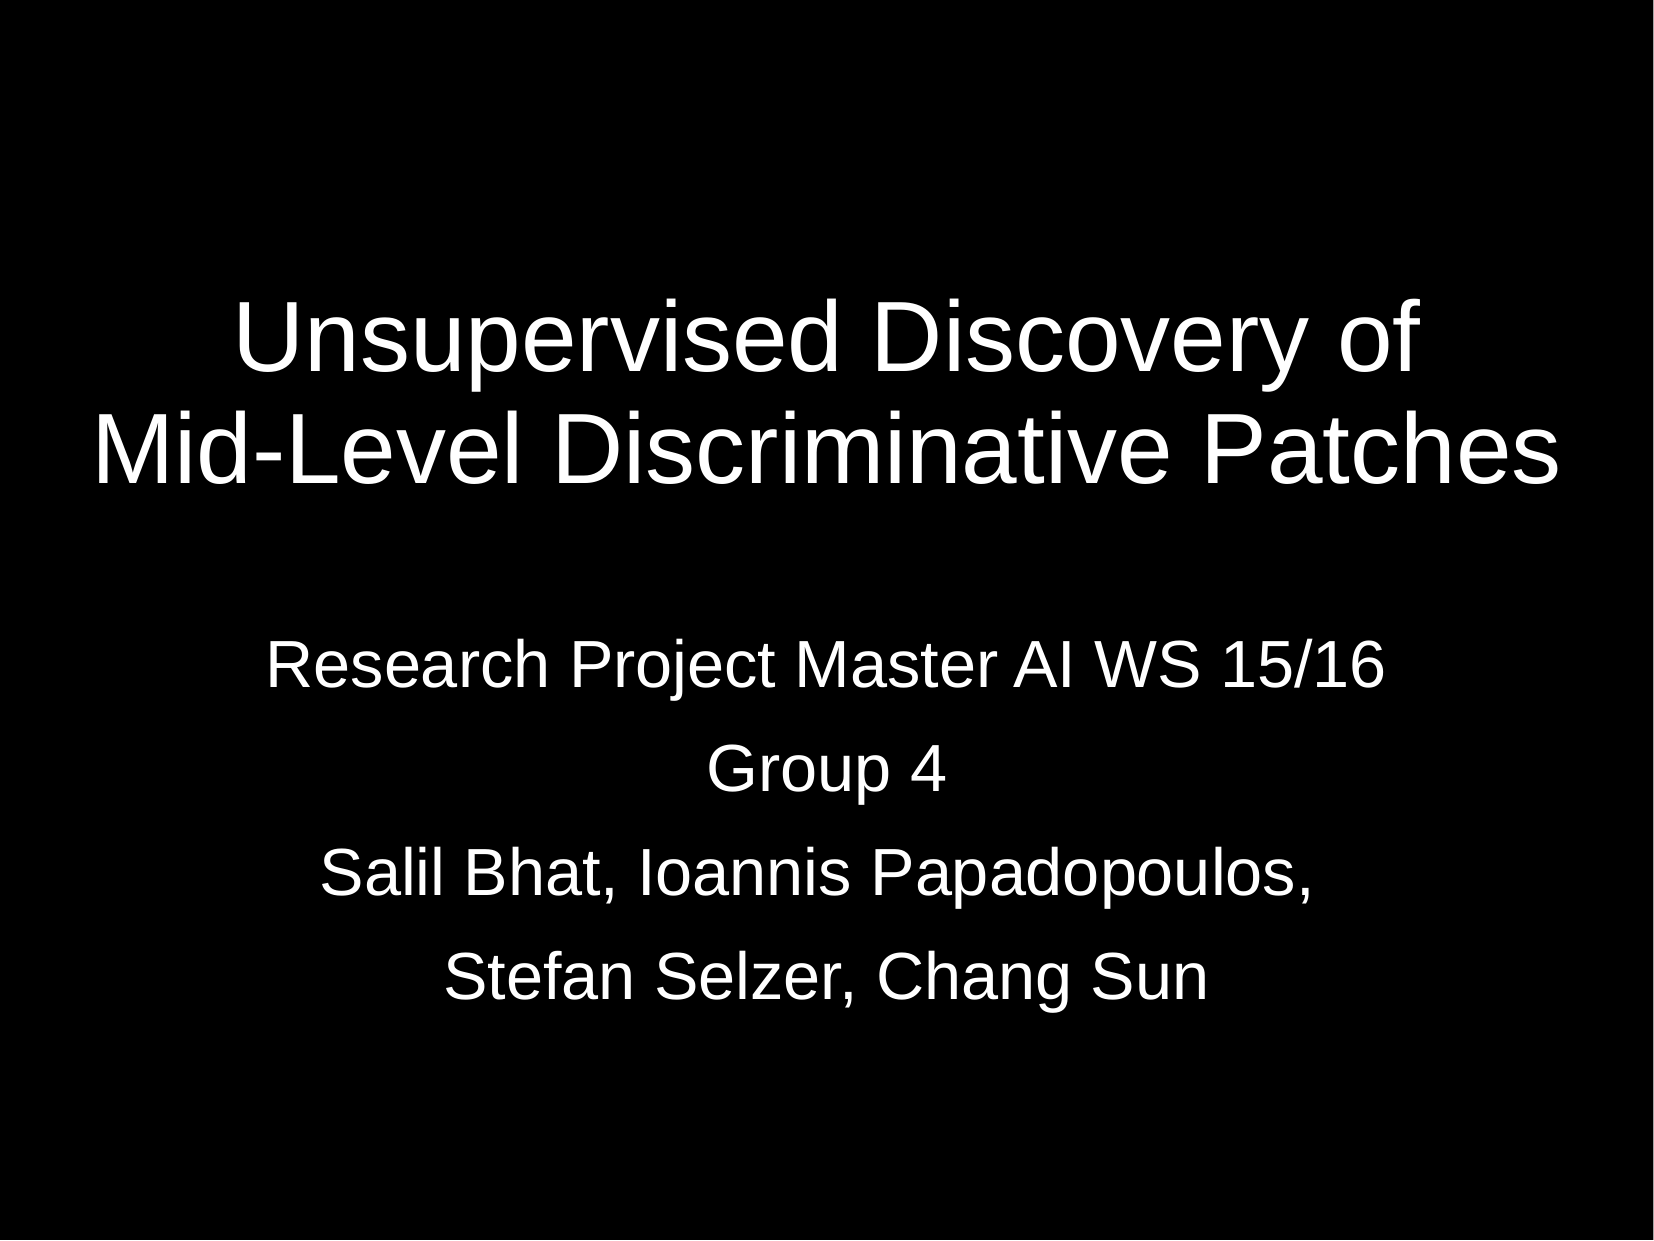

# Unsupervised Discovery of Mid-Level Discriminative Patches
Research Project Master AI WS 15/16
Group 4
Salil Bhat, Ioannis Papadopoulos,
Stefan Selzer, Chang Sun